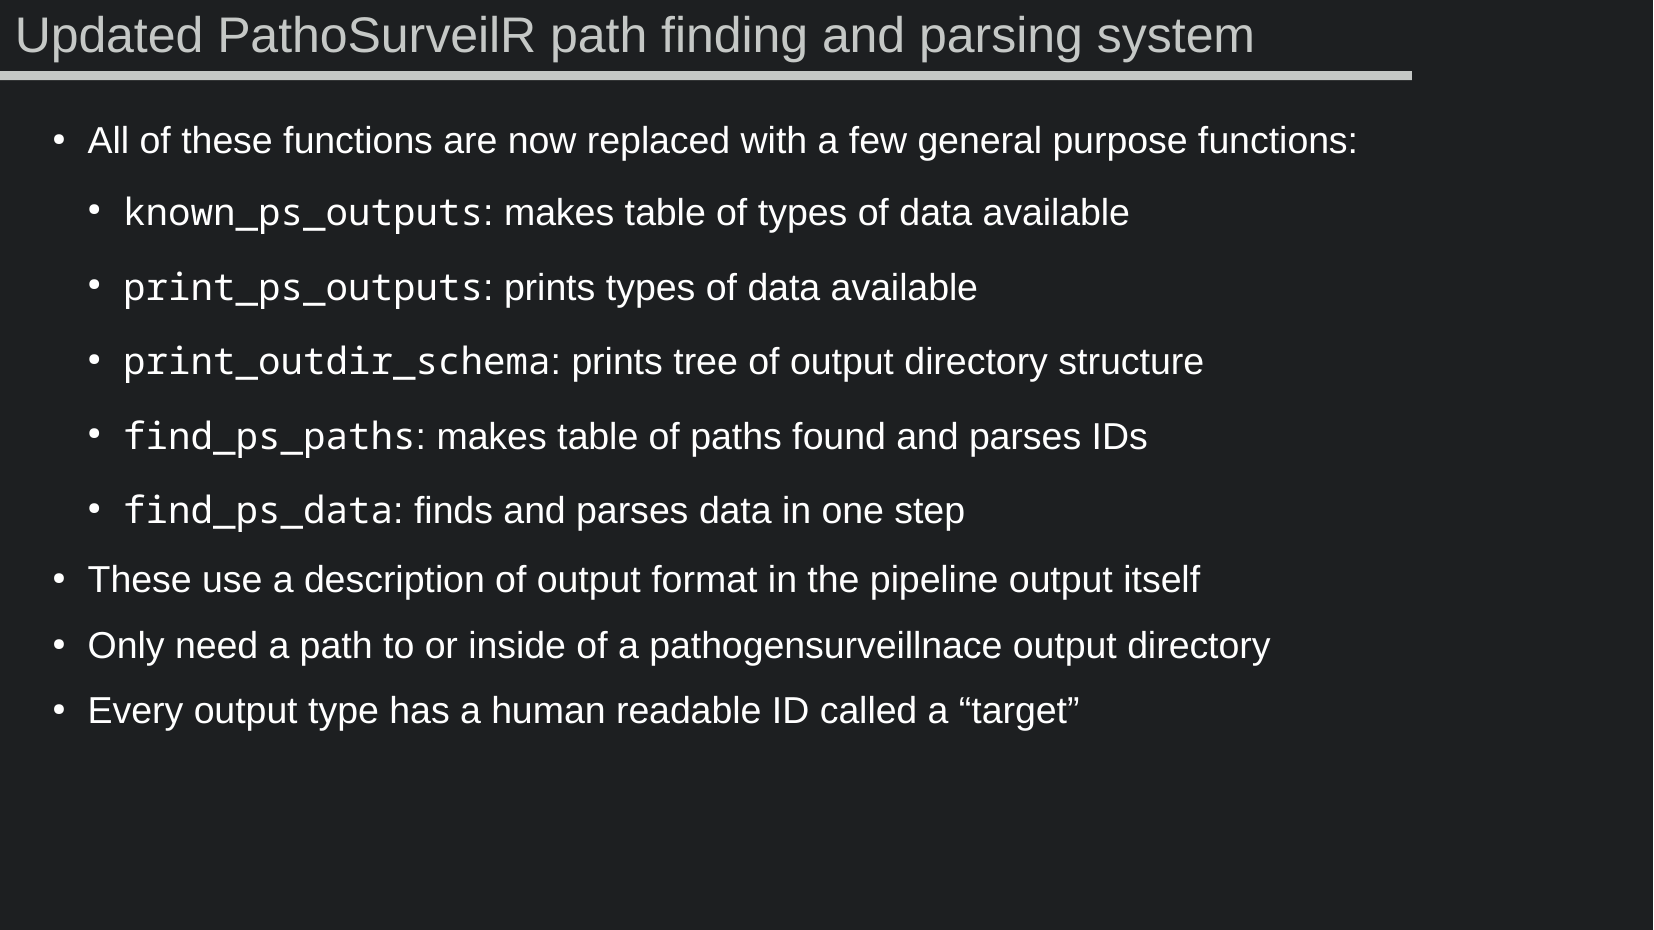

Updated PathoSurveilR path finding and parsing system
All of these functions are now replaced with a few general purpose functions:
known_ps_outputs: makes table of types of data available
print_ps_outputs: prints types of data available
print_outdir_schema: prints tree of output directory structure
find_ps_paths: makes table of paths found and parses IDs
find_ps_data: finds and parses data in one step
These use a description of output format in the pipeline output itself
Only need a path to or inside of a pathogensurveillnace output directory
Every output type has a human readable ID called a “target”